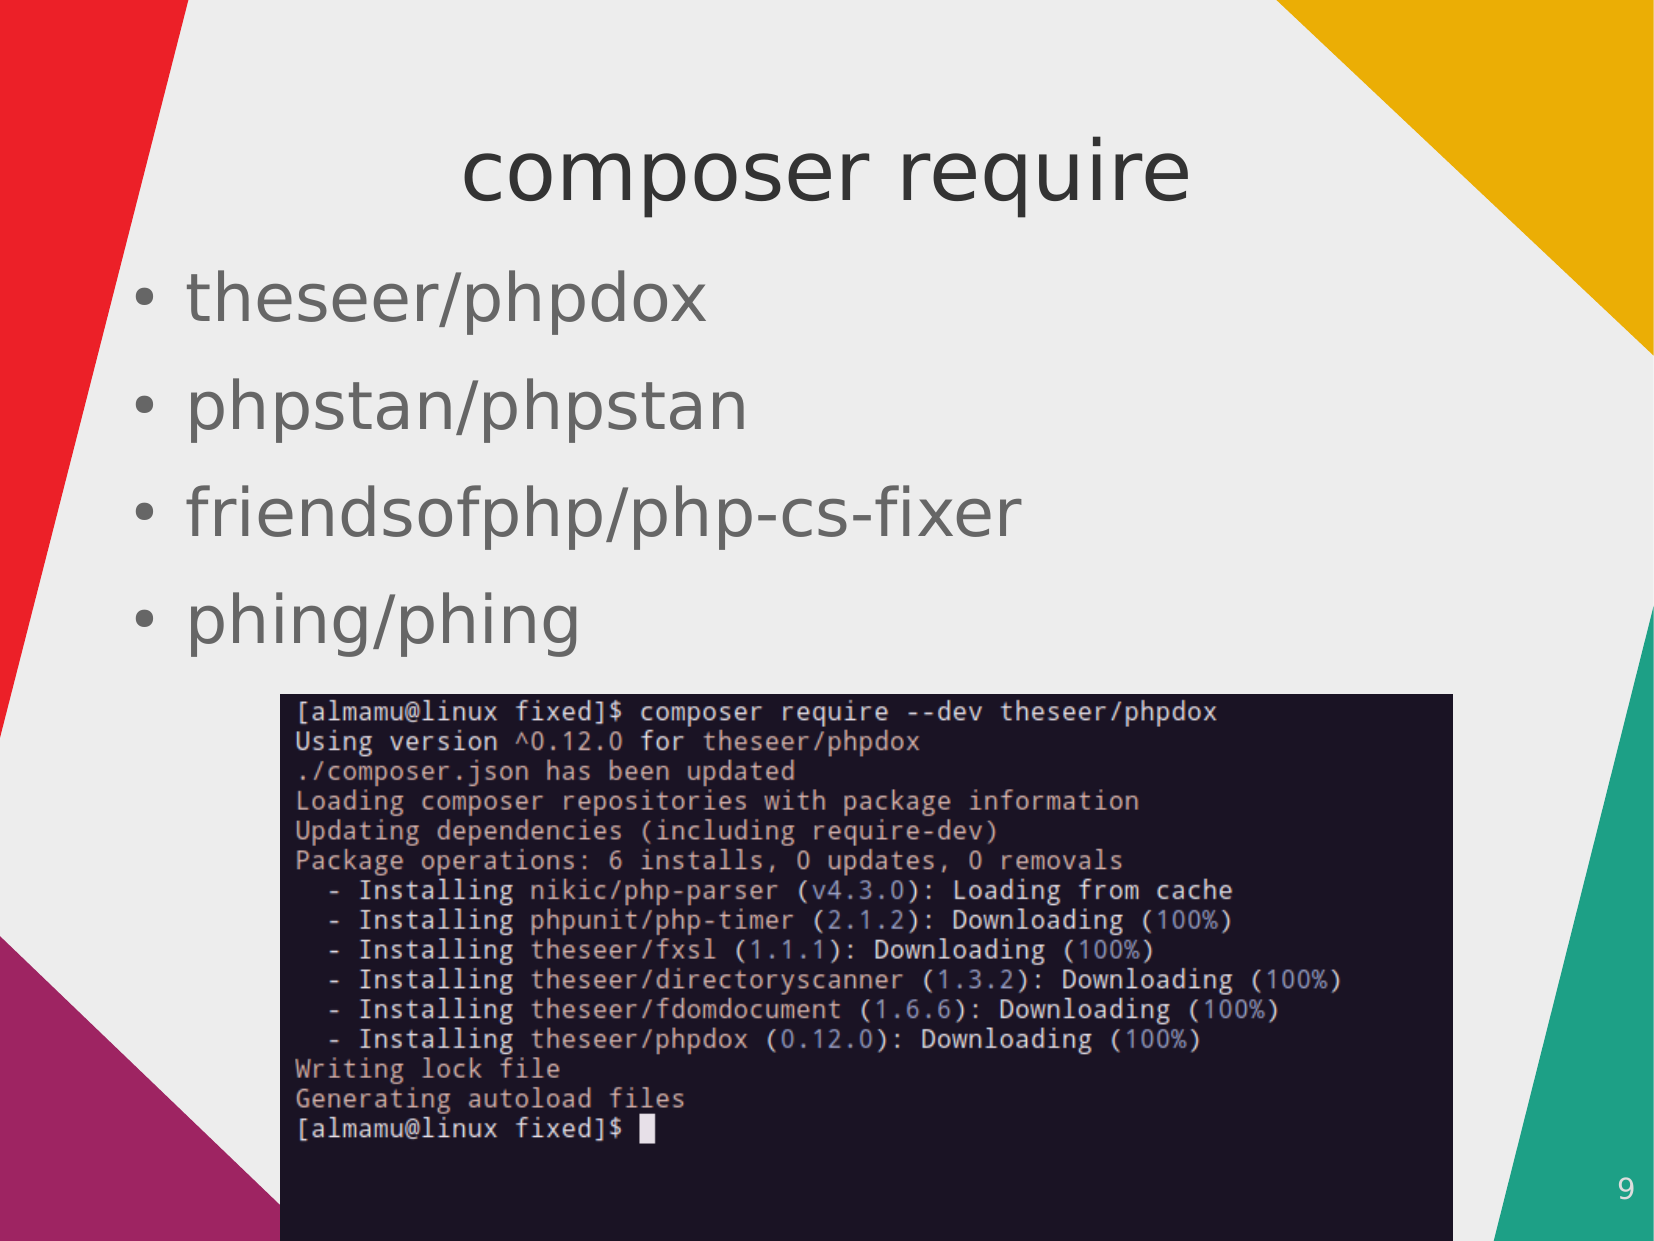

# composer require
theseer/phpdox
phpstan/phpstan
friendsofphp/php-cs-fixer
phing/phing
9